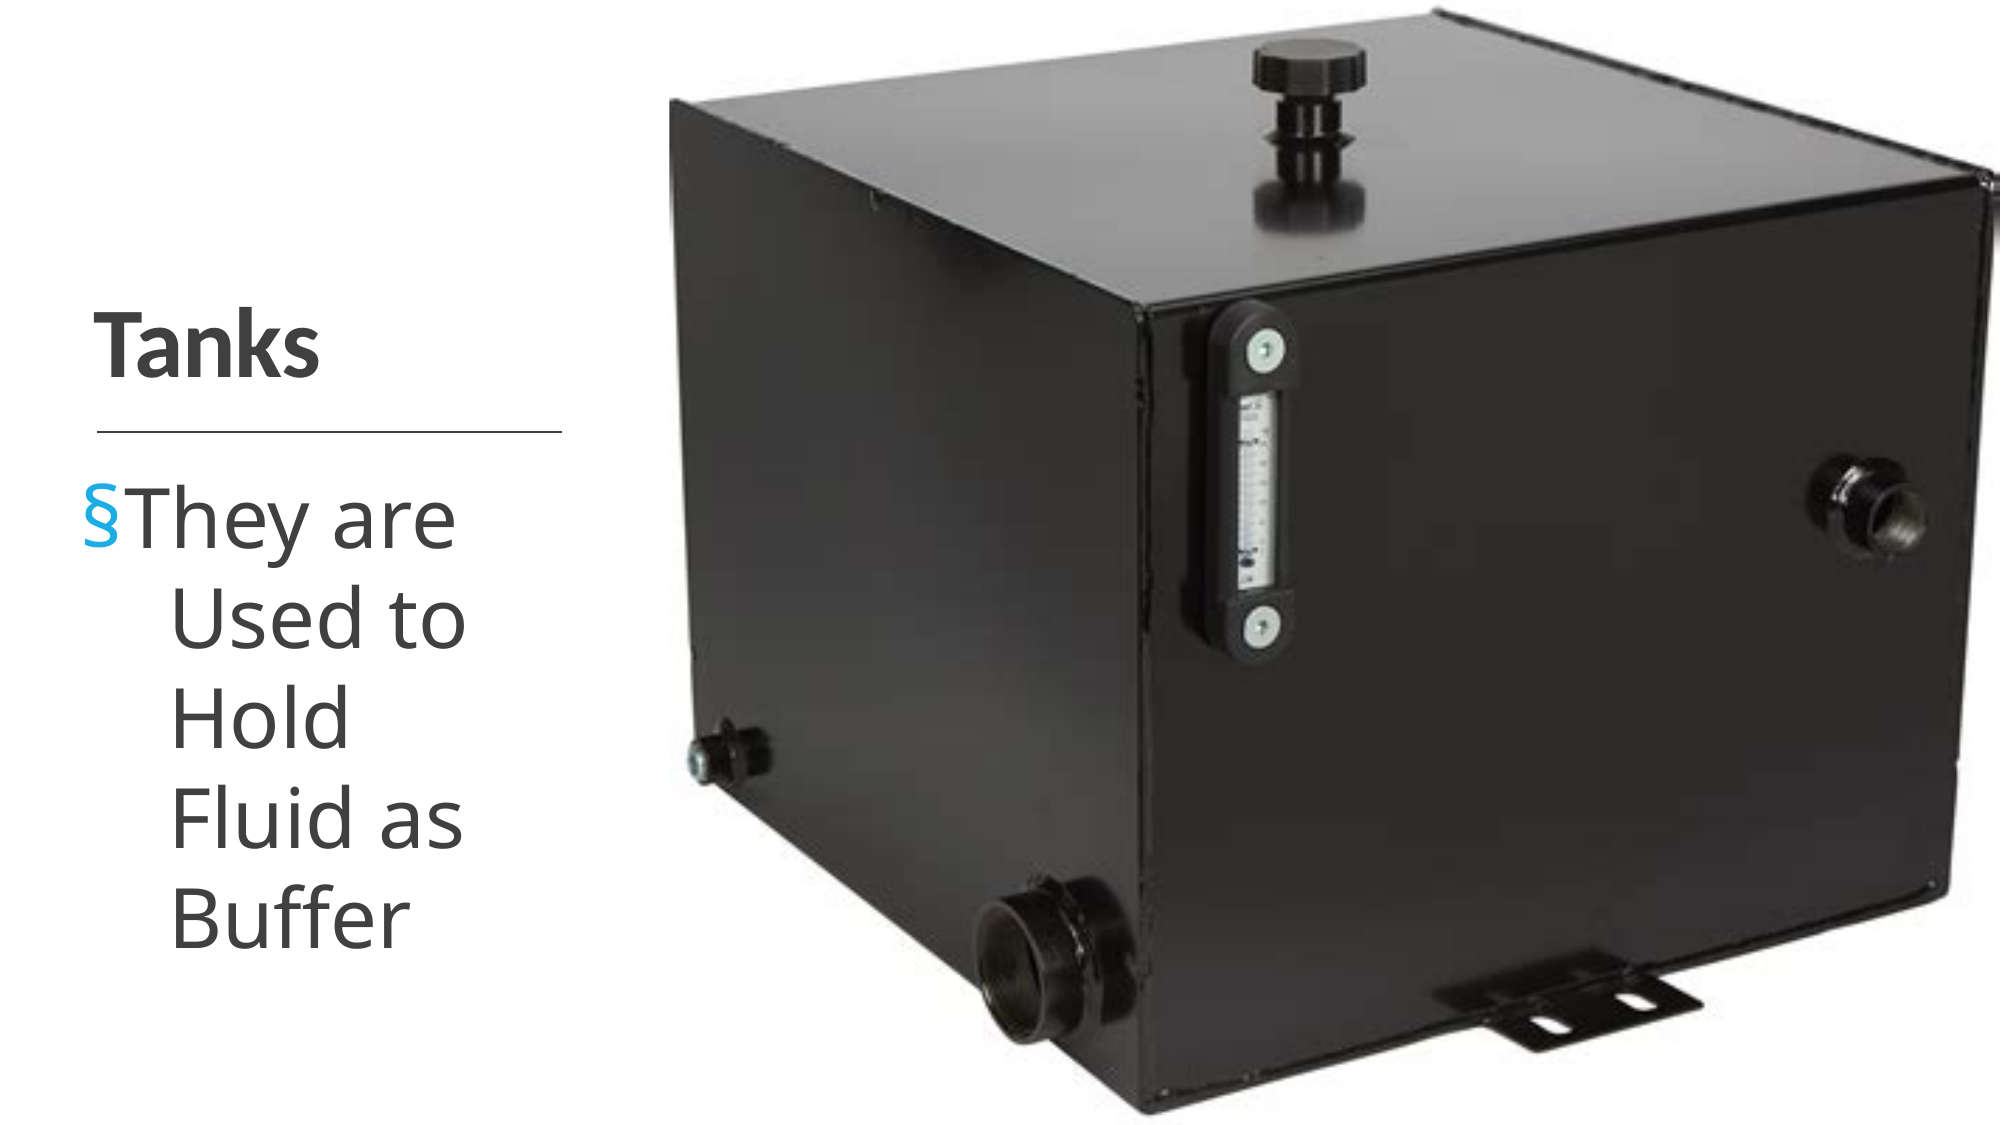

# Tanks
They are Used to Hold Fluid as Buffer